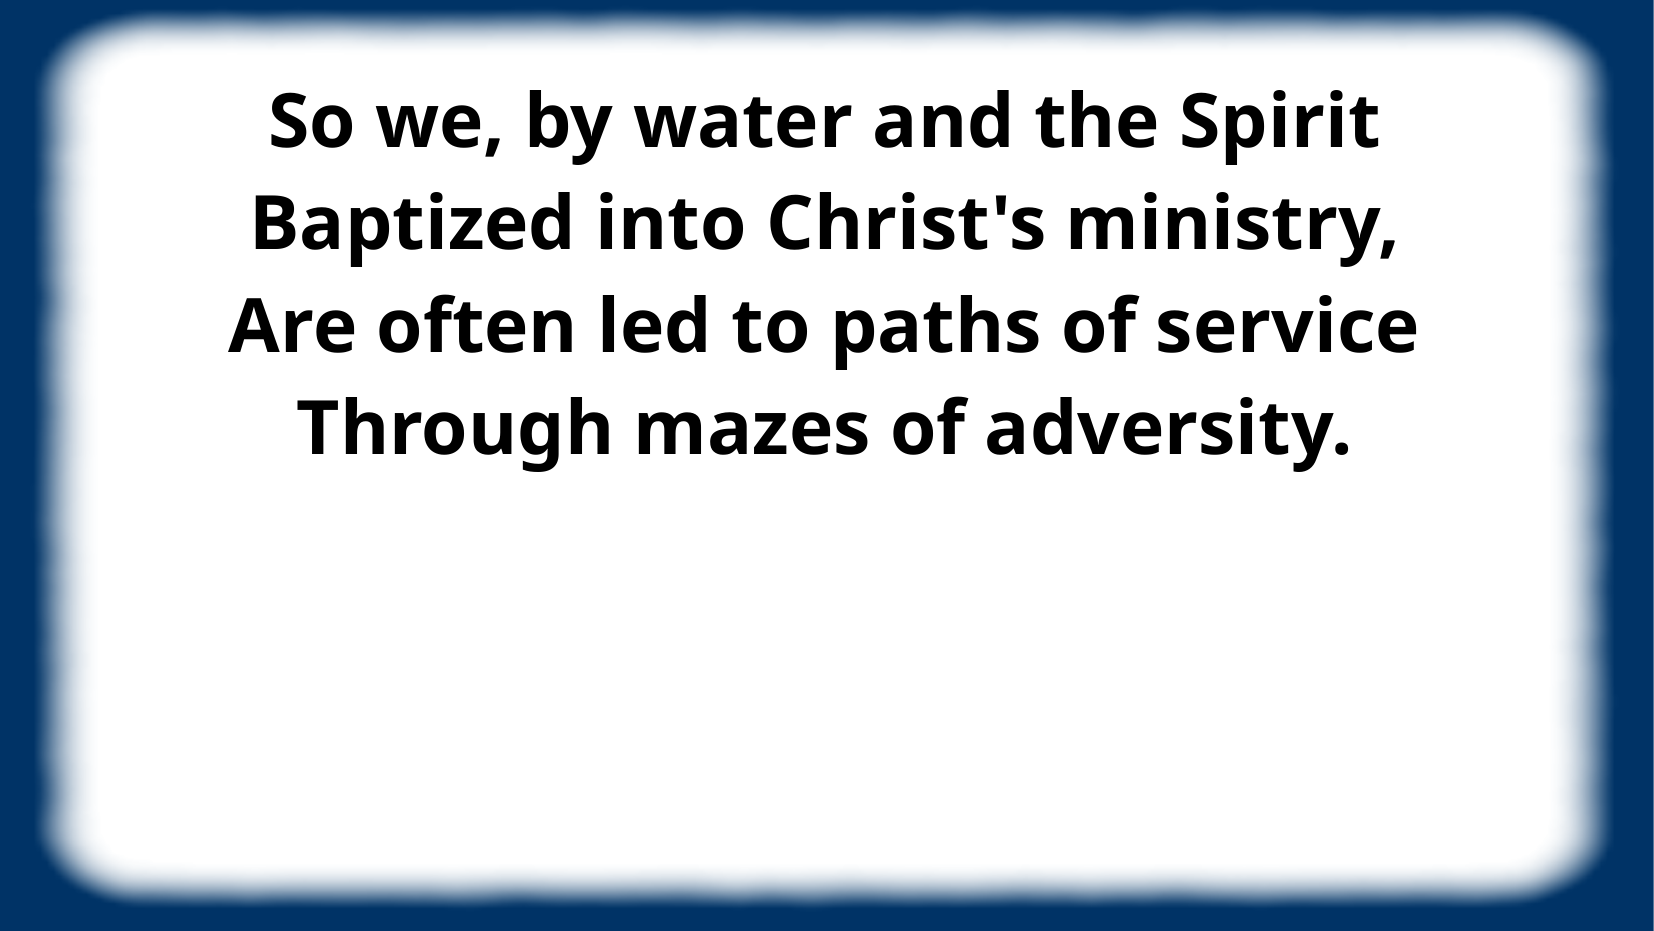

So we, by water and the Spirit
Baptized into Christ's ministry,
Are often led to paths of service
Through mazes of adversity.